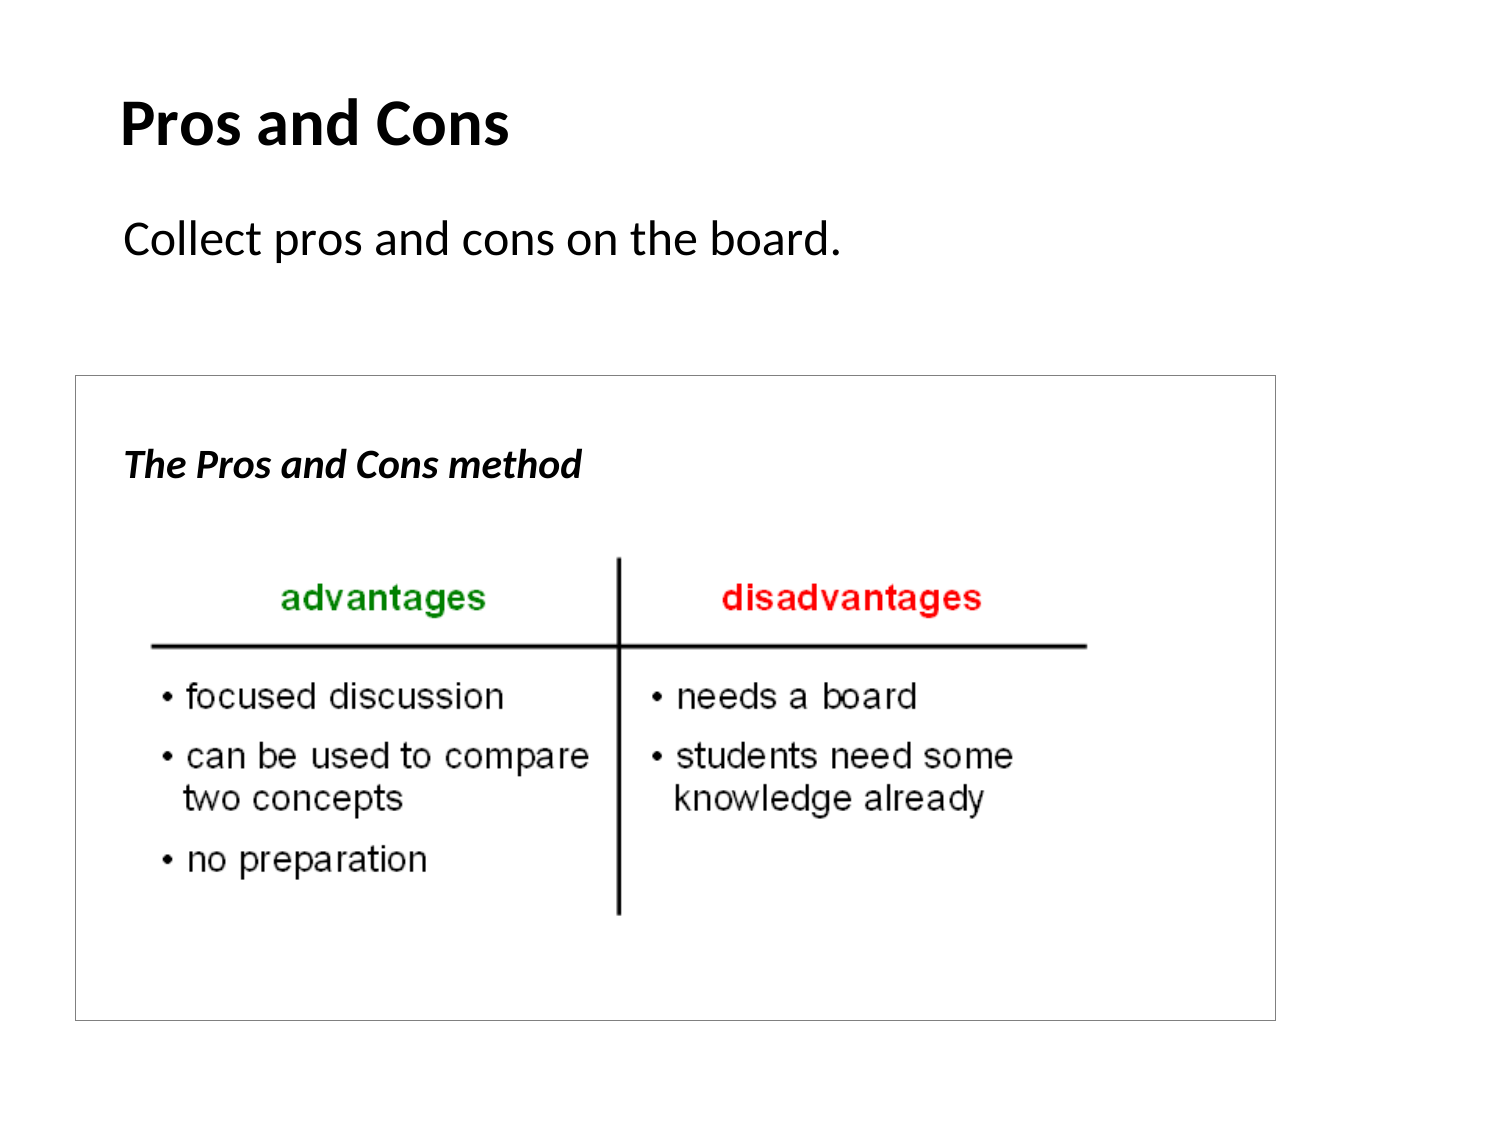

Pros and Cons
Collect pros and cons on the board.
The Pros and Cons method